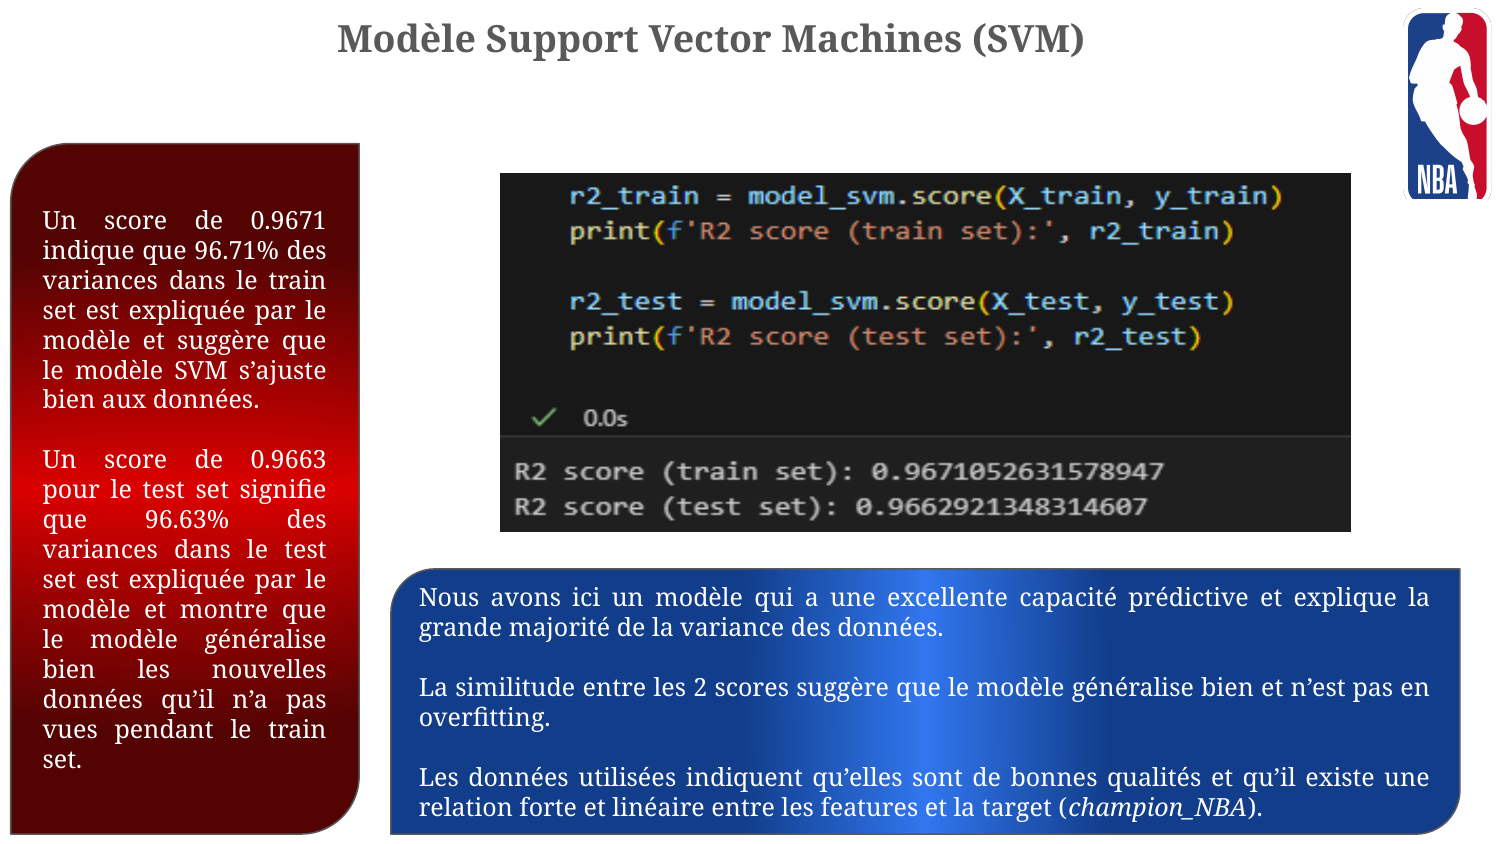

Modèle Support Vector Machines (SVM)
Un score de 0.9671 indique que 96.71% des variances dans le train set est expliquée par le modèle et suggère que le modèle SVM s’ajuste bien aux données.
Un score de 0.9663 pour le test set signifie que 96.63% des variances dans le test set est expliquée par le modèle et montre que le modèle généralise bien les nouvelles données qu’il n’a pas vues pendant le train set.
Nous avons ici un modèle qui a une excellente capacité prédictive et explique la grande majorité de la variance des données.
La similitude entre les 2 scores suggère que le modèle généralise bien et n’est pas en overfitting.
Les données utilisées indiquent qu’elles sont de bonnes qualités et qu’il existe une relation forte et linéaire entre les features et la target (champion_NBA).